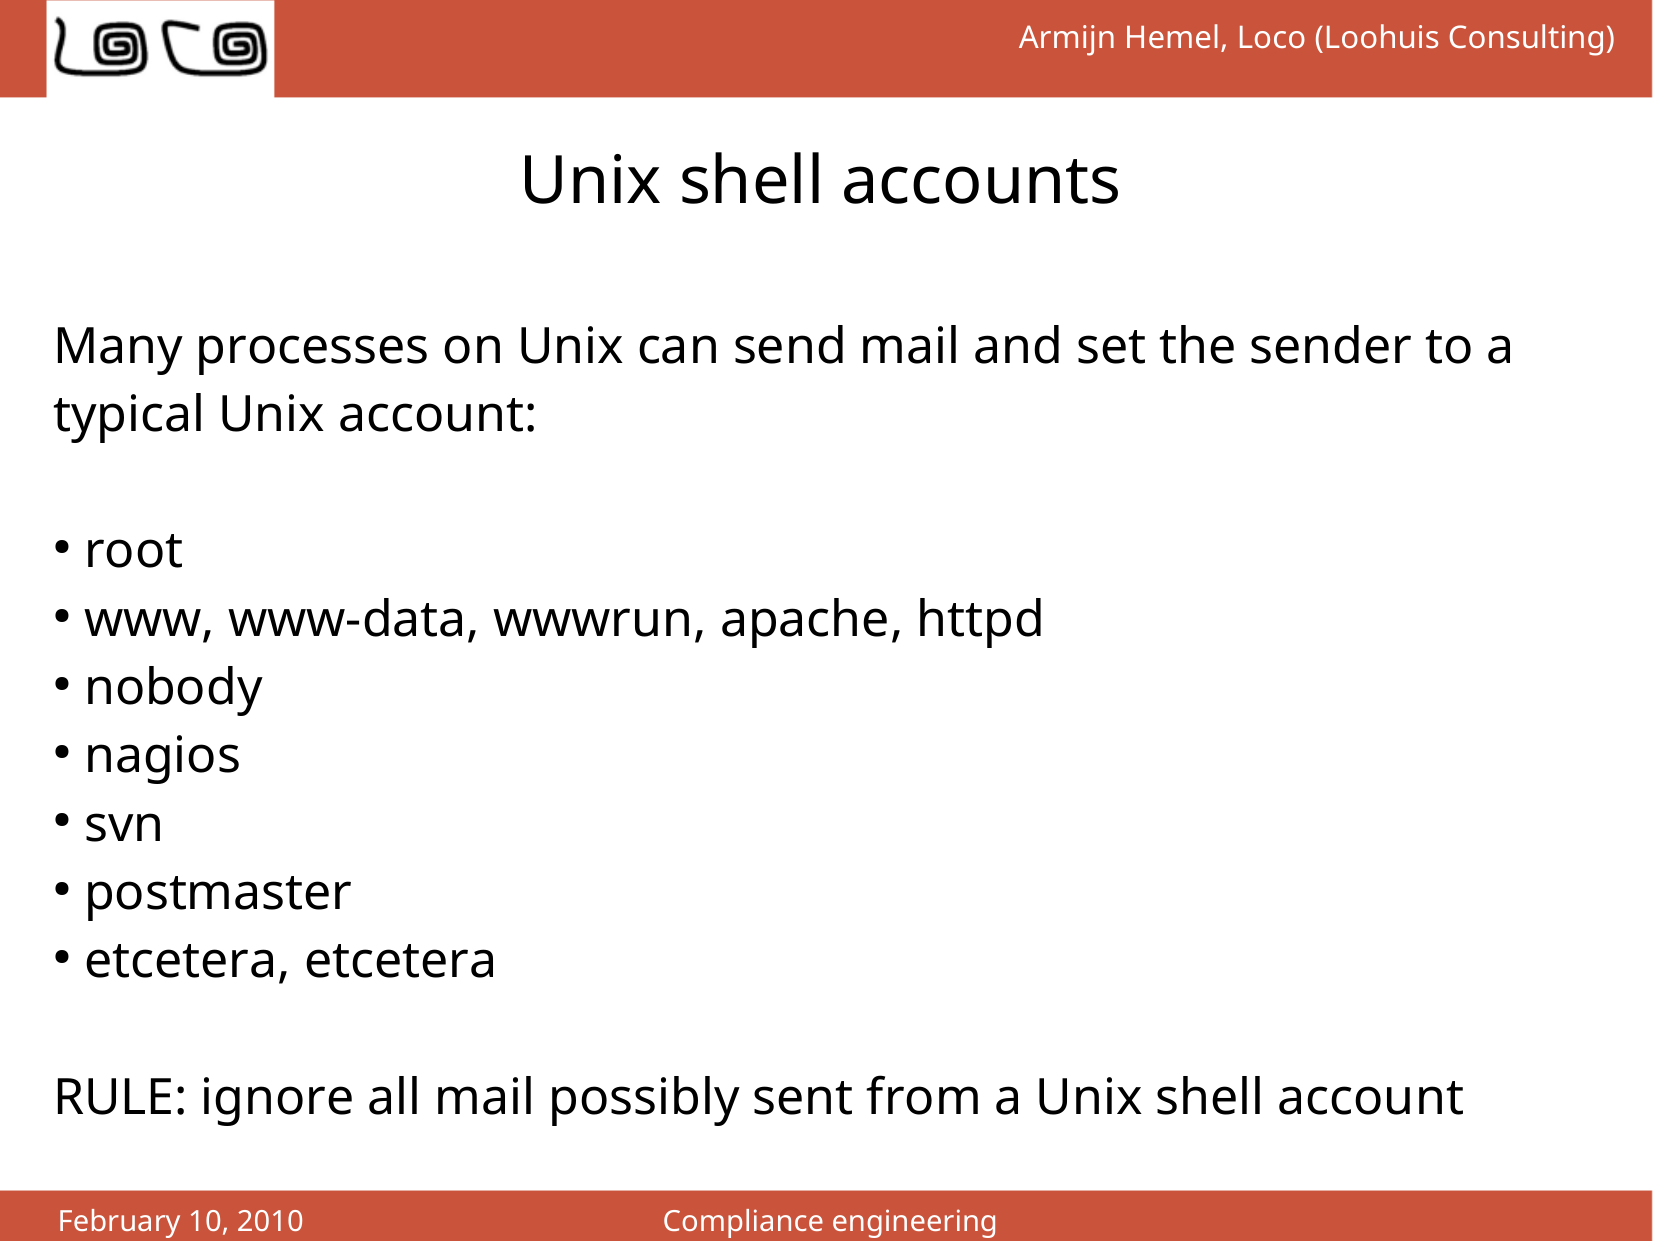

# Unix shell accounts
Many processes on Unix can send mail and set the sender to a typical Unix account:
 root
 www, www-data, wwwrun, apache, httpd
 nobody
 nagios
 svn
 postmaster
 etcetera, etcetera
RULE: ignore all mail possibly sent from a Unix shell account
Comet: practical solution or crutch?
Many processes on Unix can send mail:
 root
 www
Many processes on Unix can send mail:
 root
 www